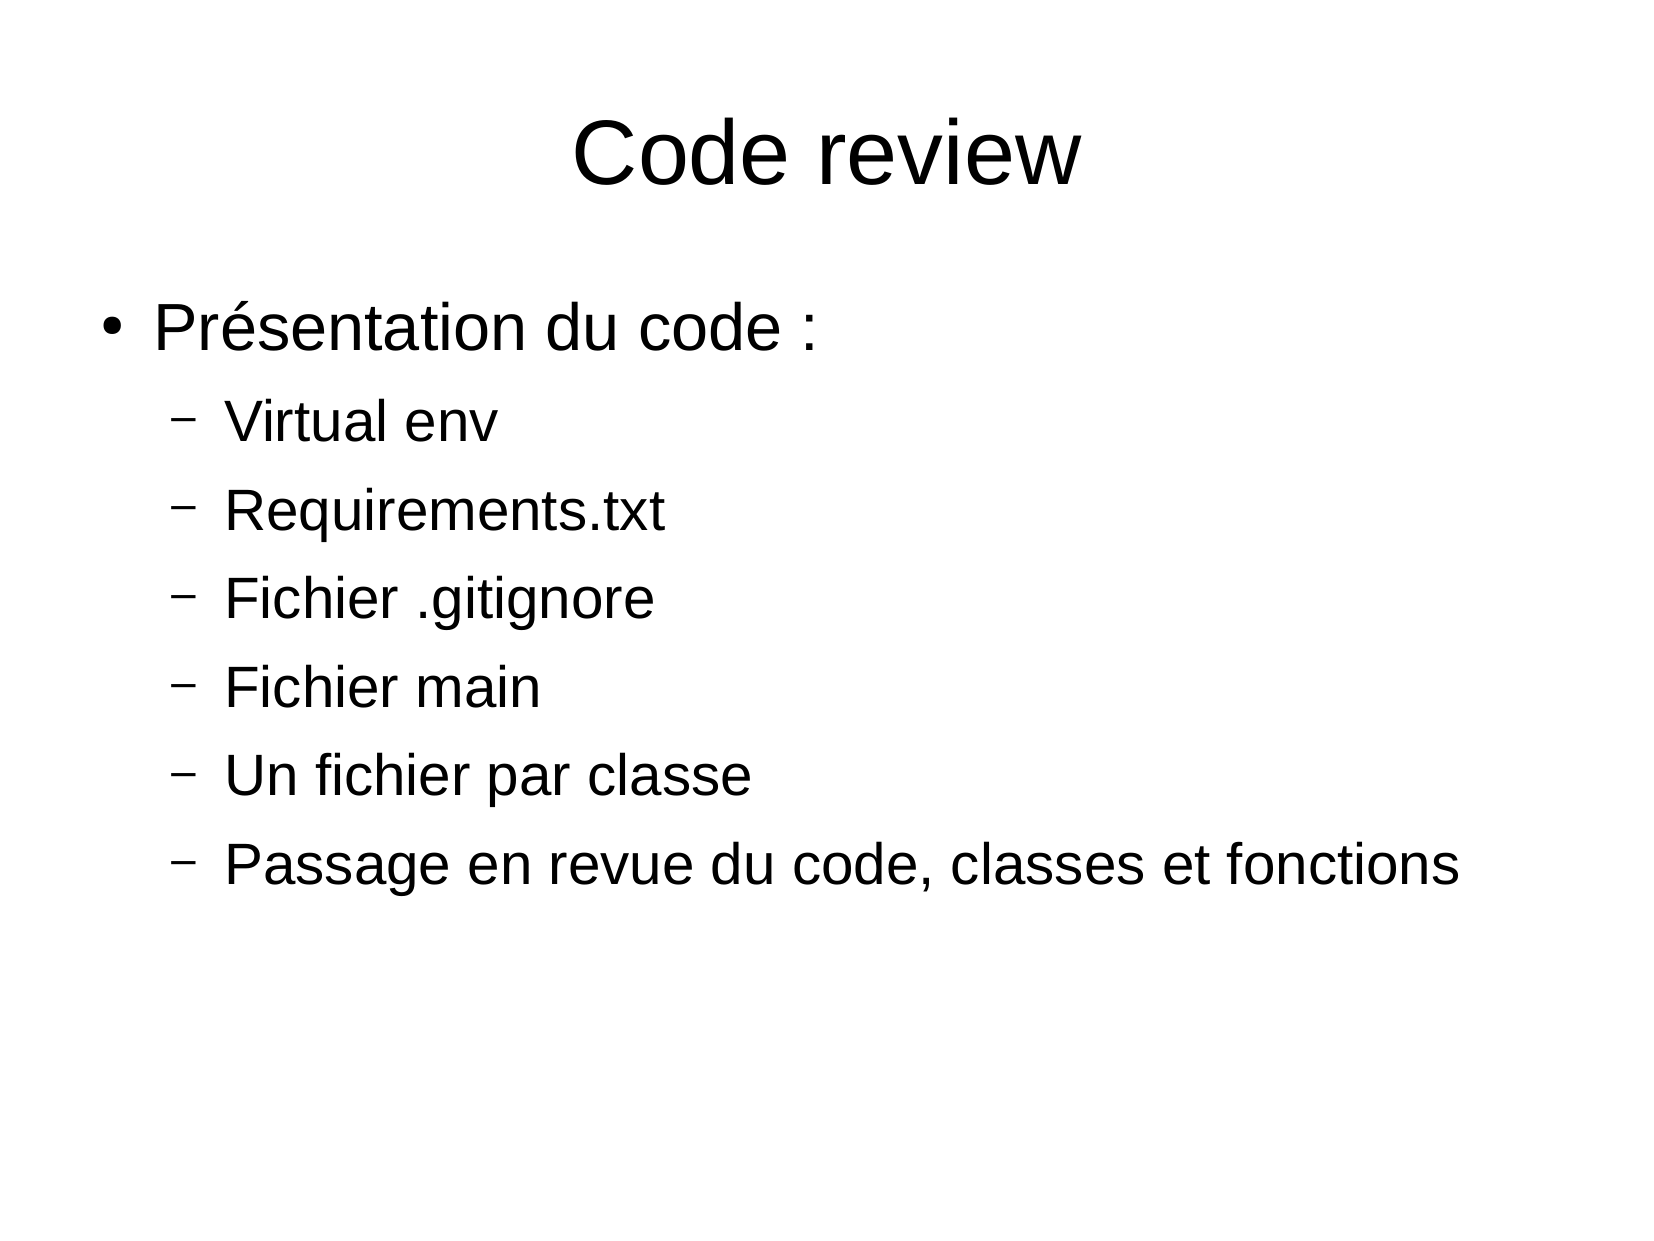

# Code review
Présentation du code :
Virtual env
Requirements.txt
Fichier .gitignore
Fichier main
Un fichier par classe
Passage en revue du code, classes et fonctions